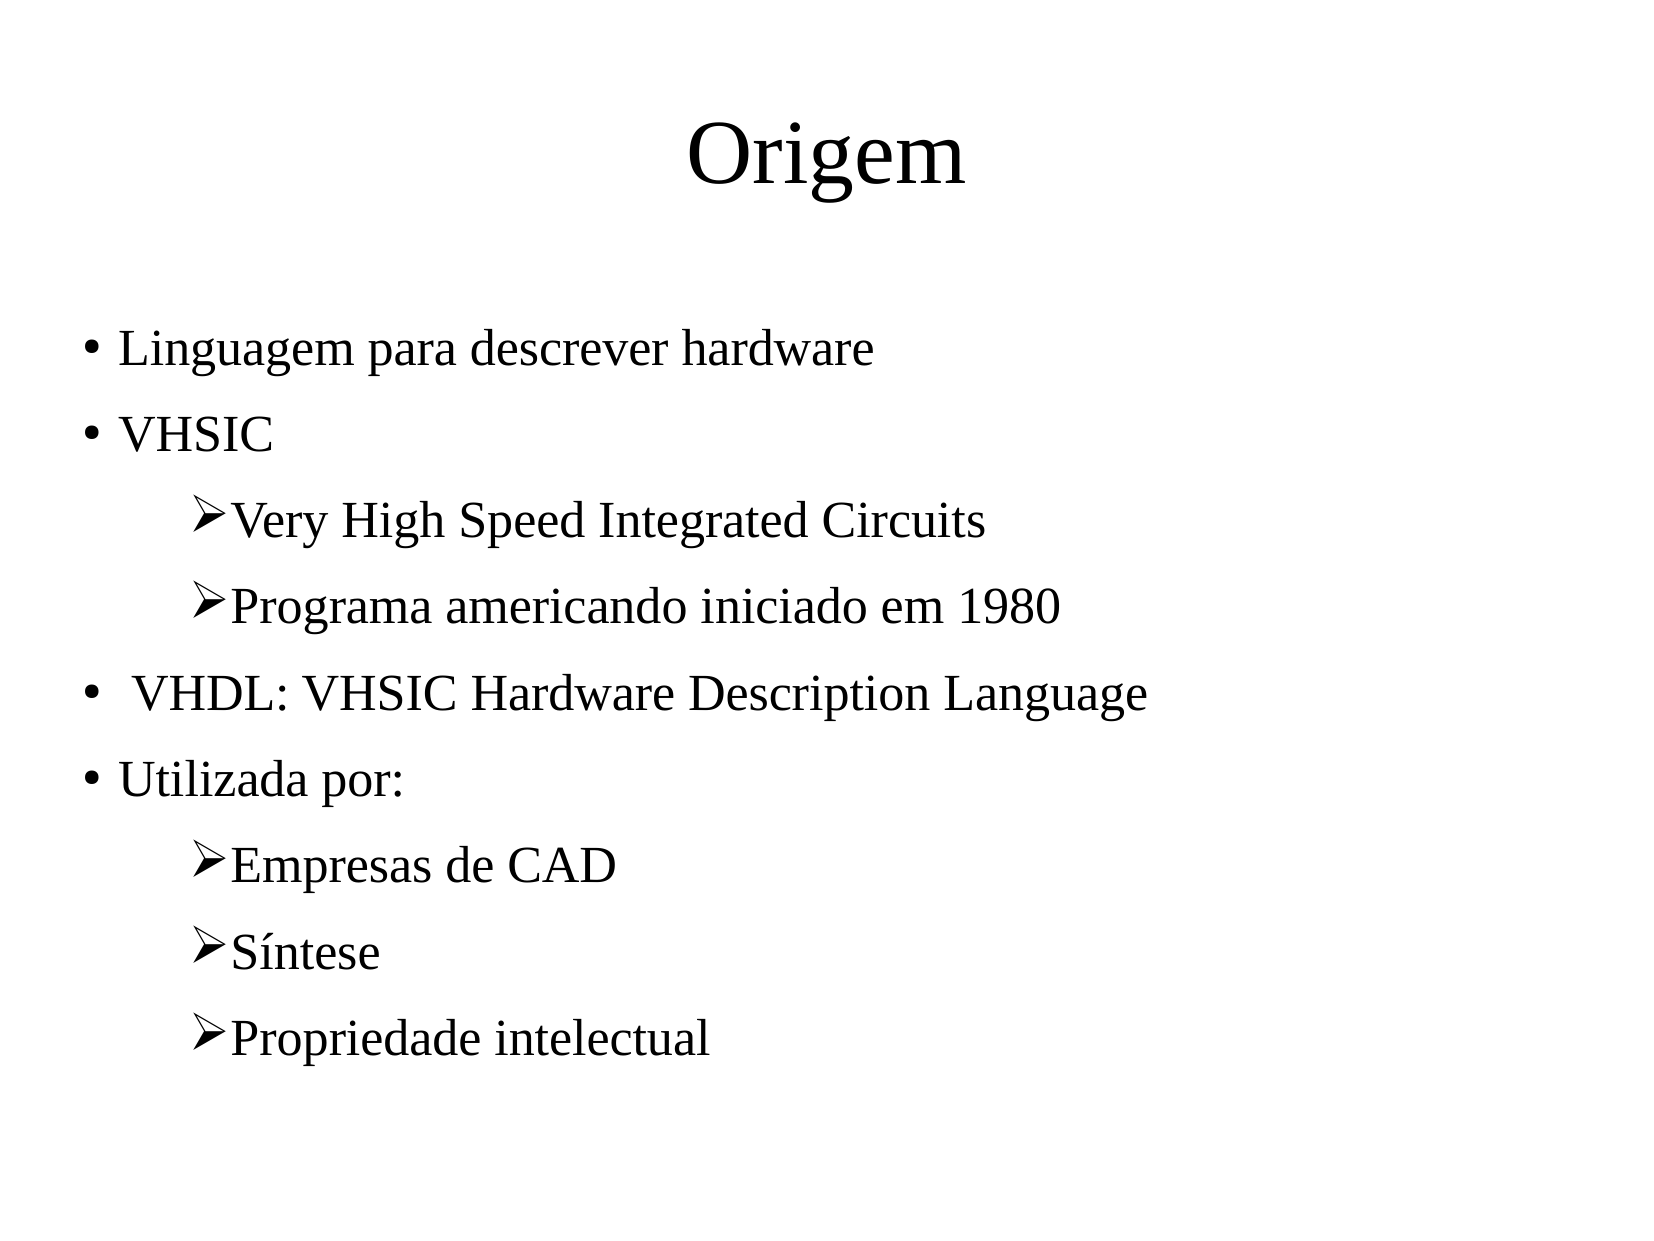

# Origem
Linguagem para descrever hardware
VHSIC
Very High Speed Integrated Circuits
Programa americando iniciado em 1980
 VHDL: VHSIC Hardware Description Language
Utilizada por:
Empresas de CAD
Síntese
Propriedade intelectual